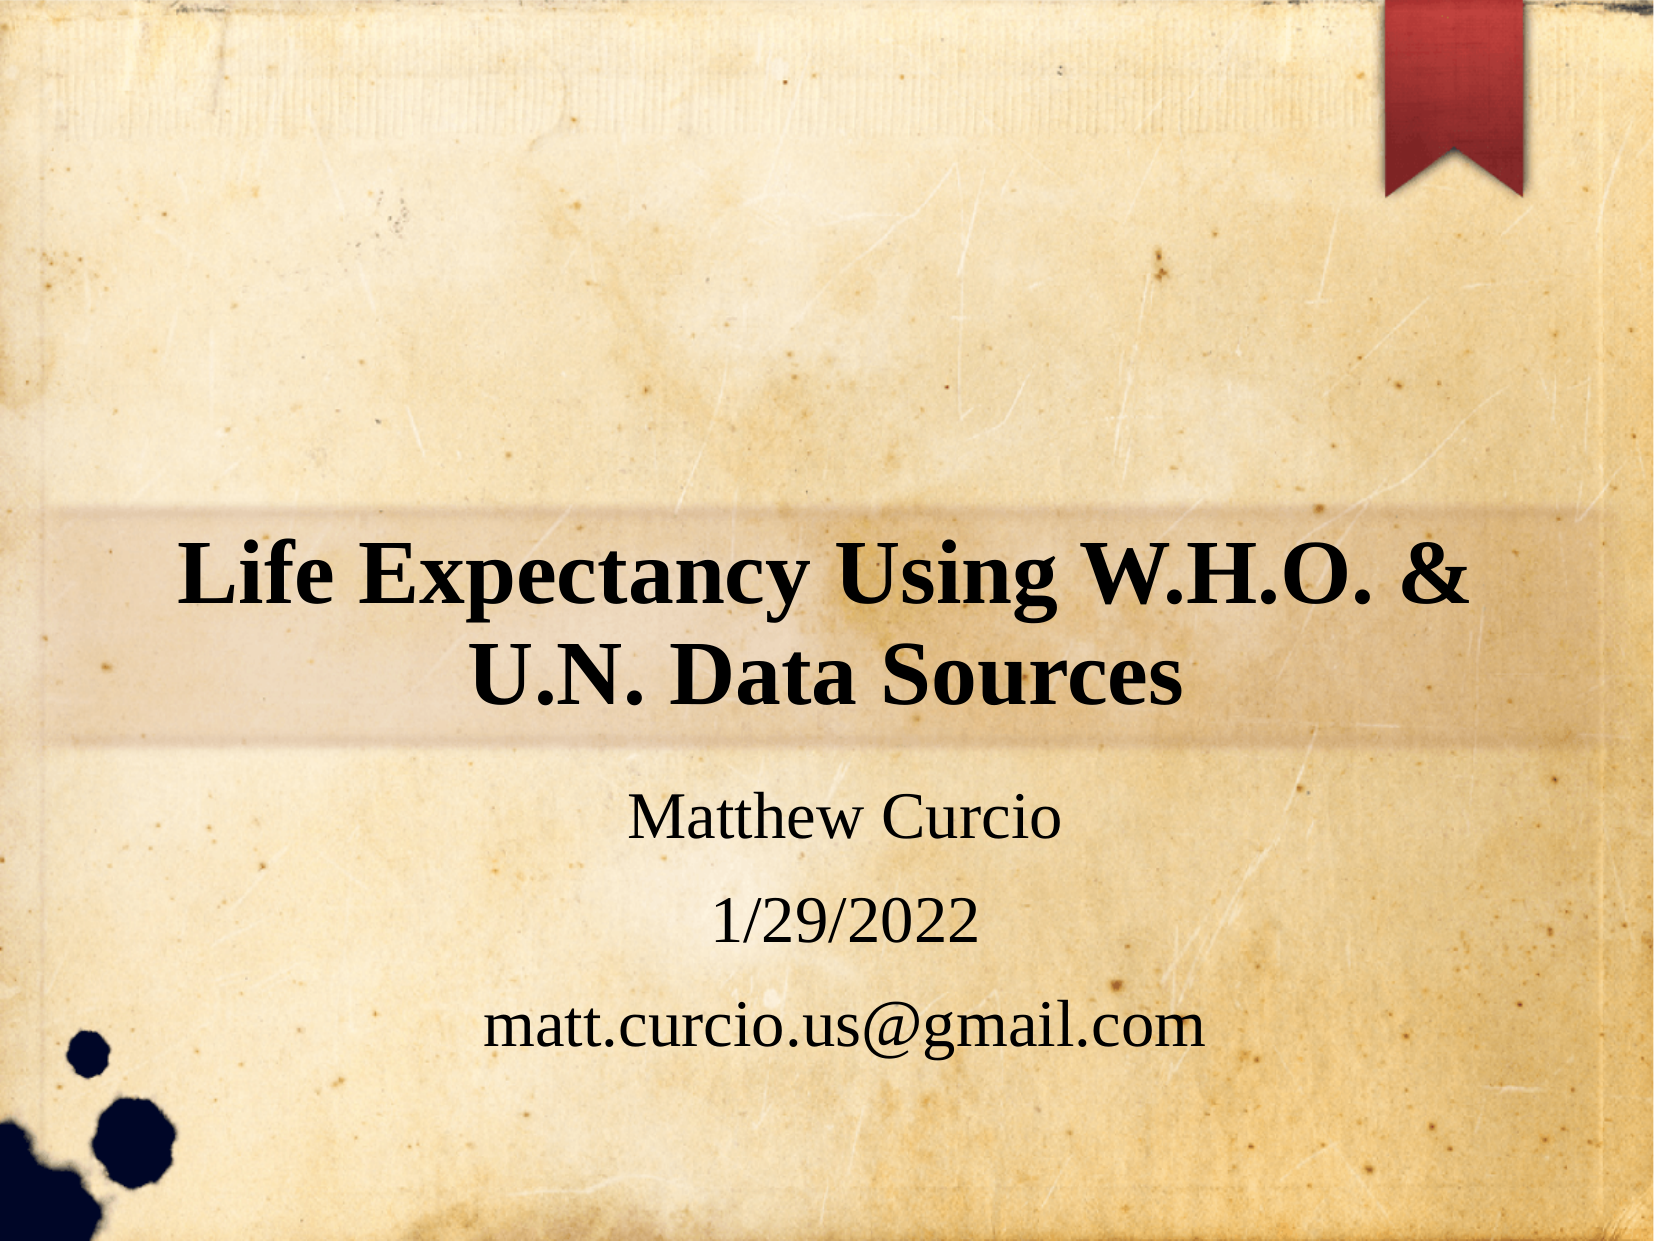

# Life Expectancy Using W.H.O. & U.N. Data Sources
Matthew Curcio
1/29/2022
matt.curcio.us@gmail.com